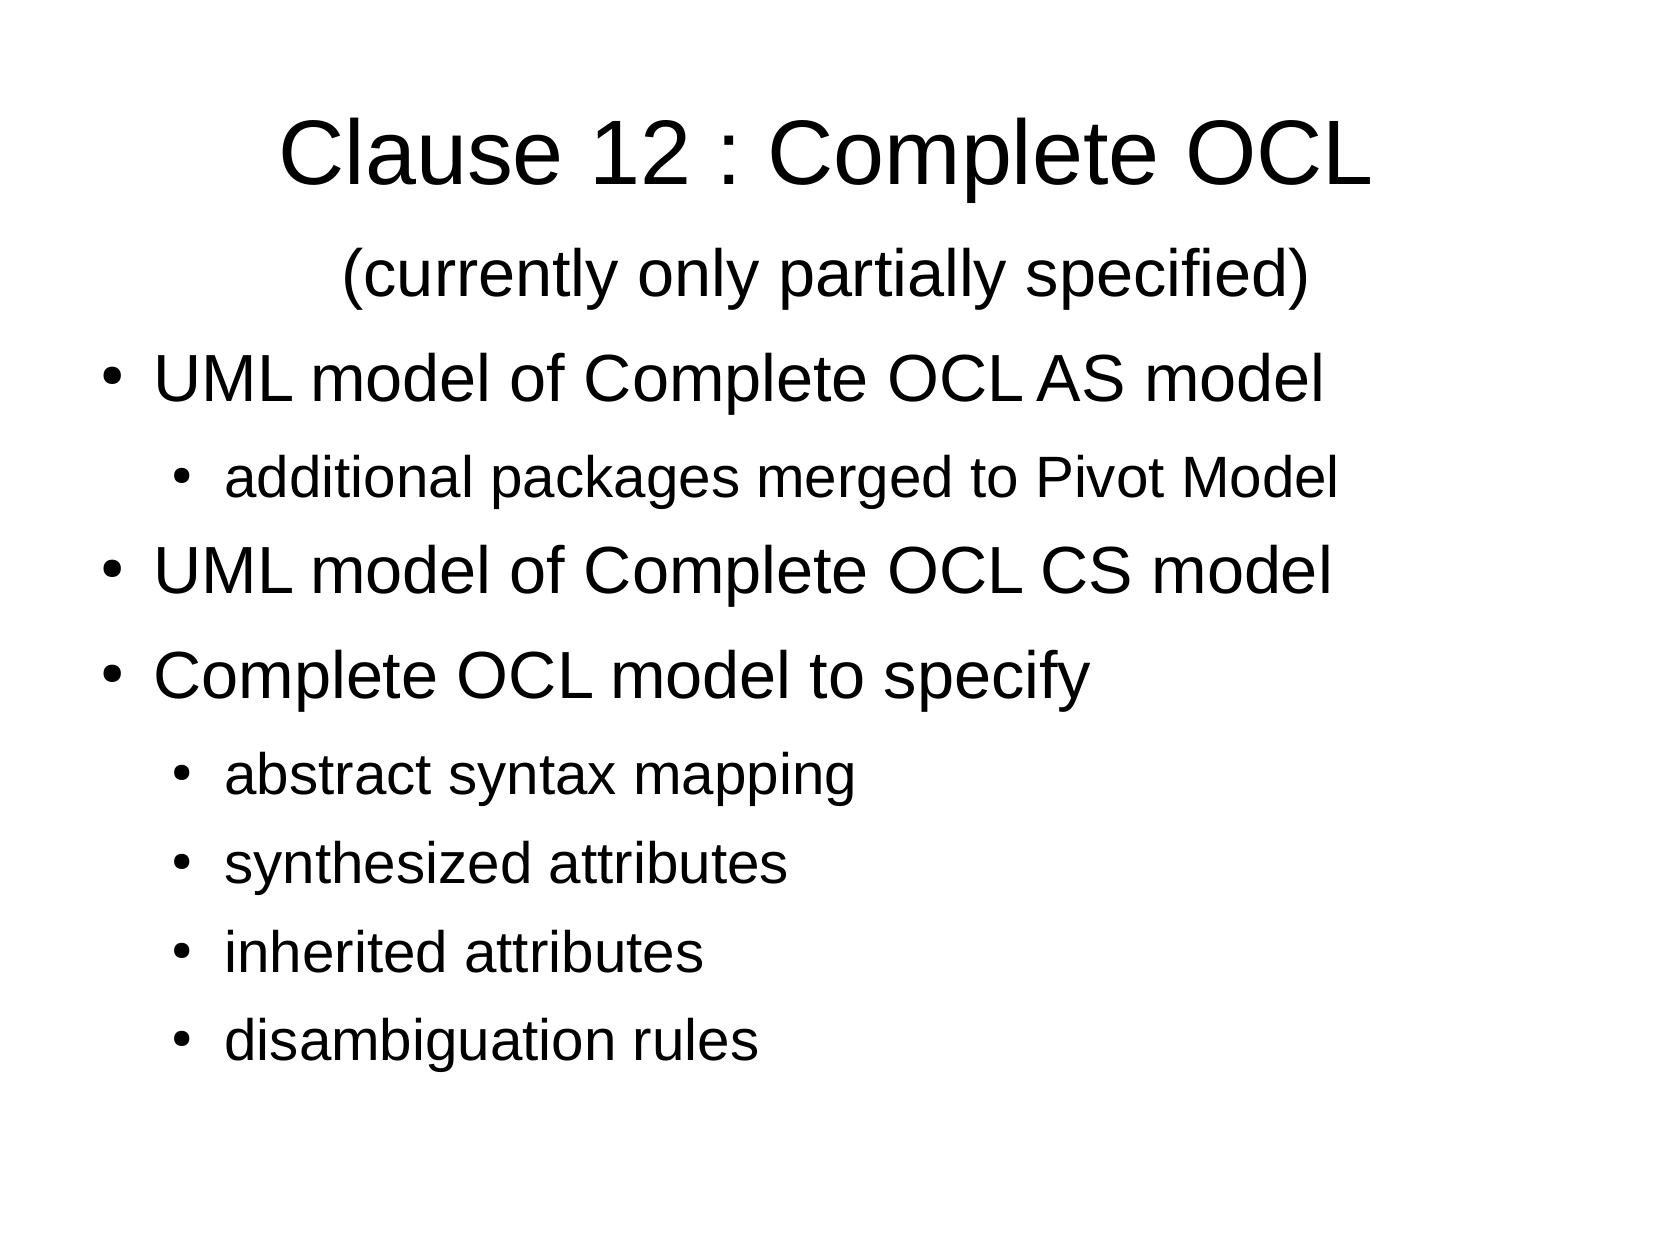

# Clause 12 : Complete OCL
(currently only partially specified)
UML model of Complete OCL AS model
additional packages merged to Pivot Model
UML model of Complete OCL CS model
Complete OCL model to specify
abstract syntax mapping
synthesized attributes
inherited attributes
disambiguation rules